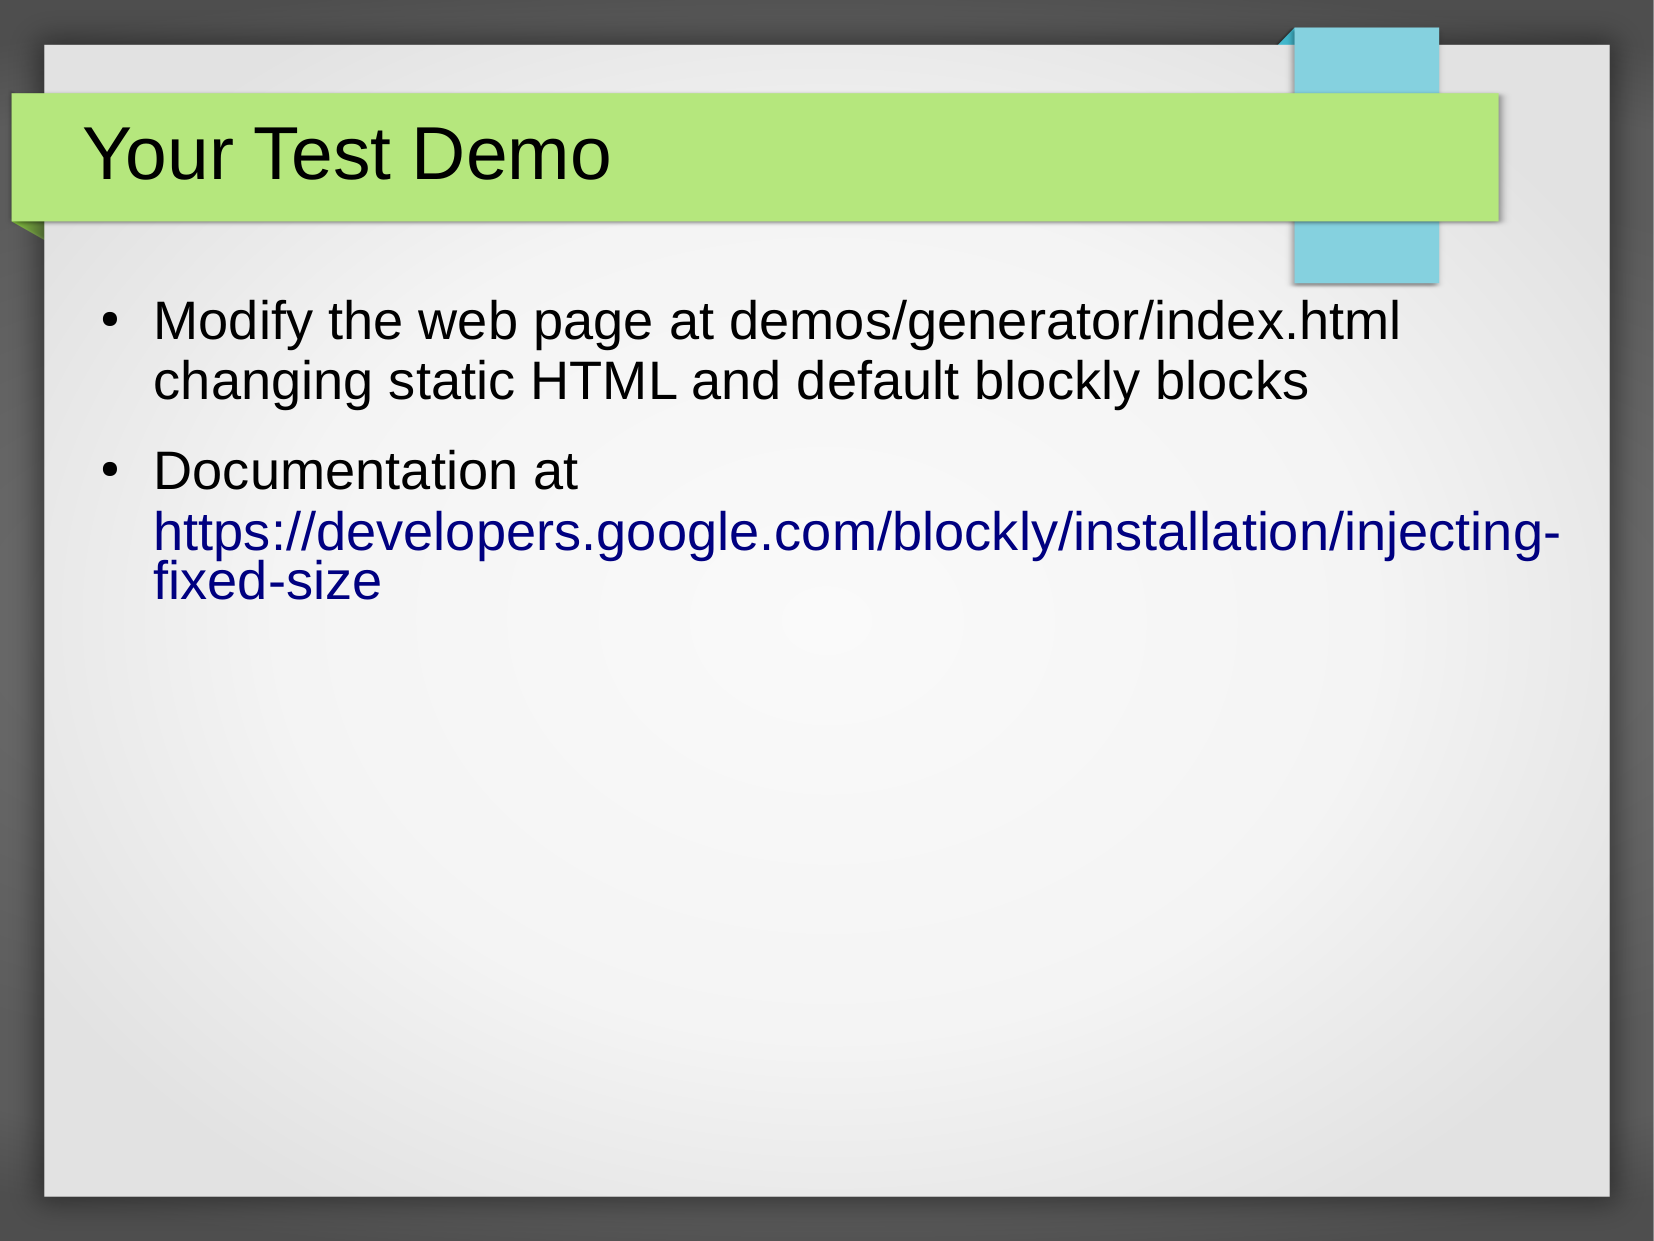

# Your Test Demo
Modify the web page at demos/generator/index.html changing static HTML and default blockly blocks
Documentation at https://developers.google.com/blockly/installation/injecting-fixed-size